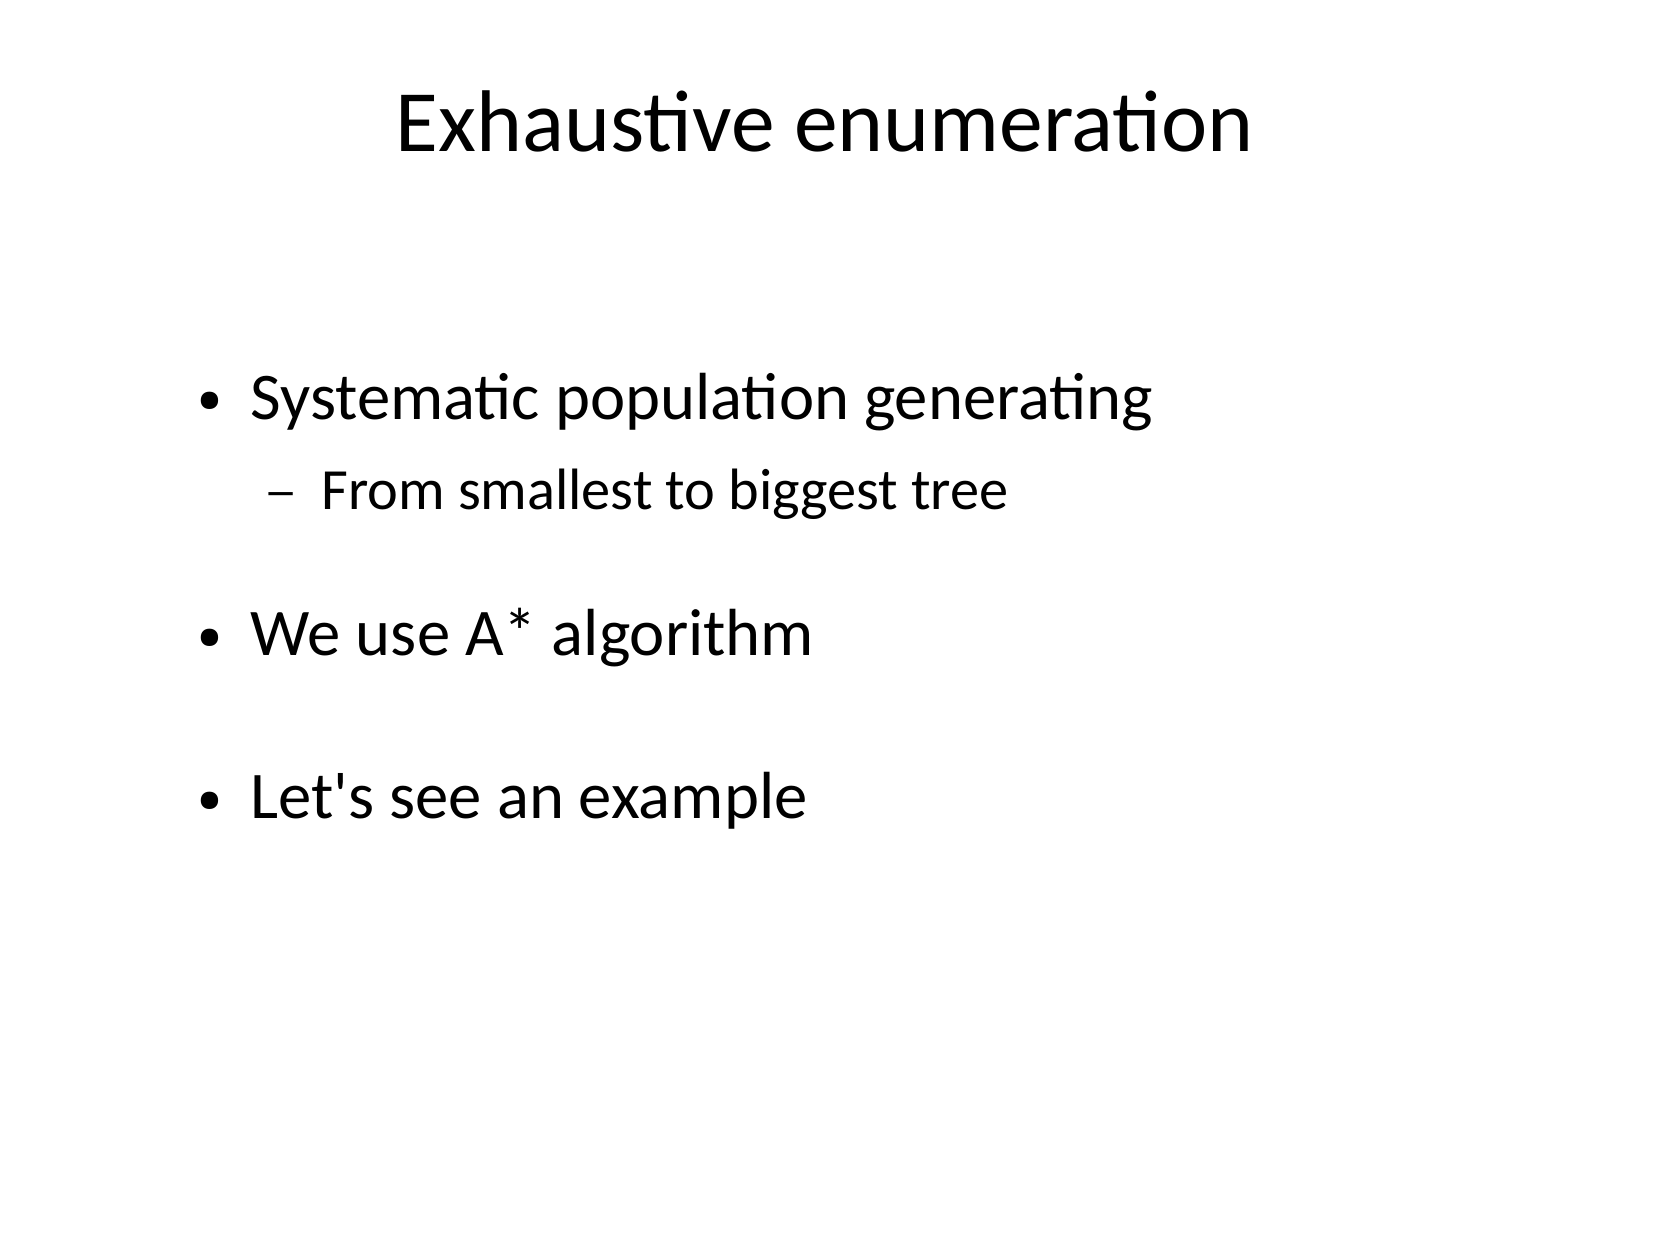

# Exhaustive enumeration
Systematic population generating
From smallest to biggest tree
We use A* algorithm
Let's see an example